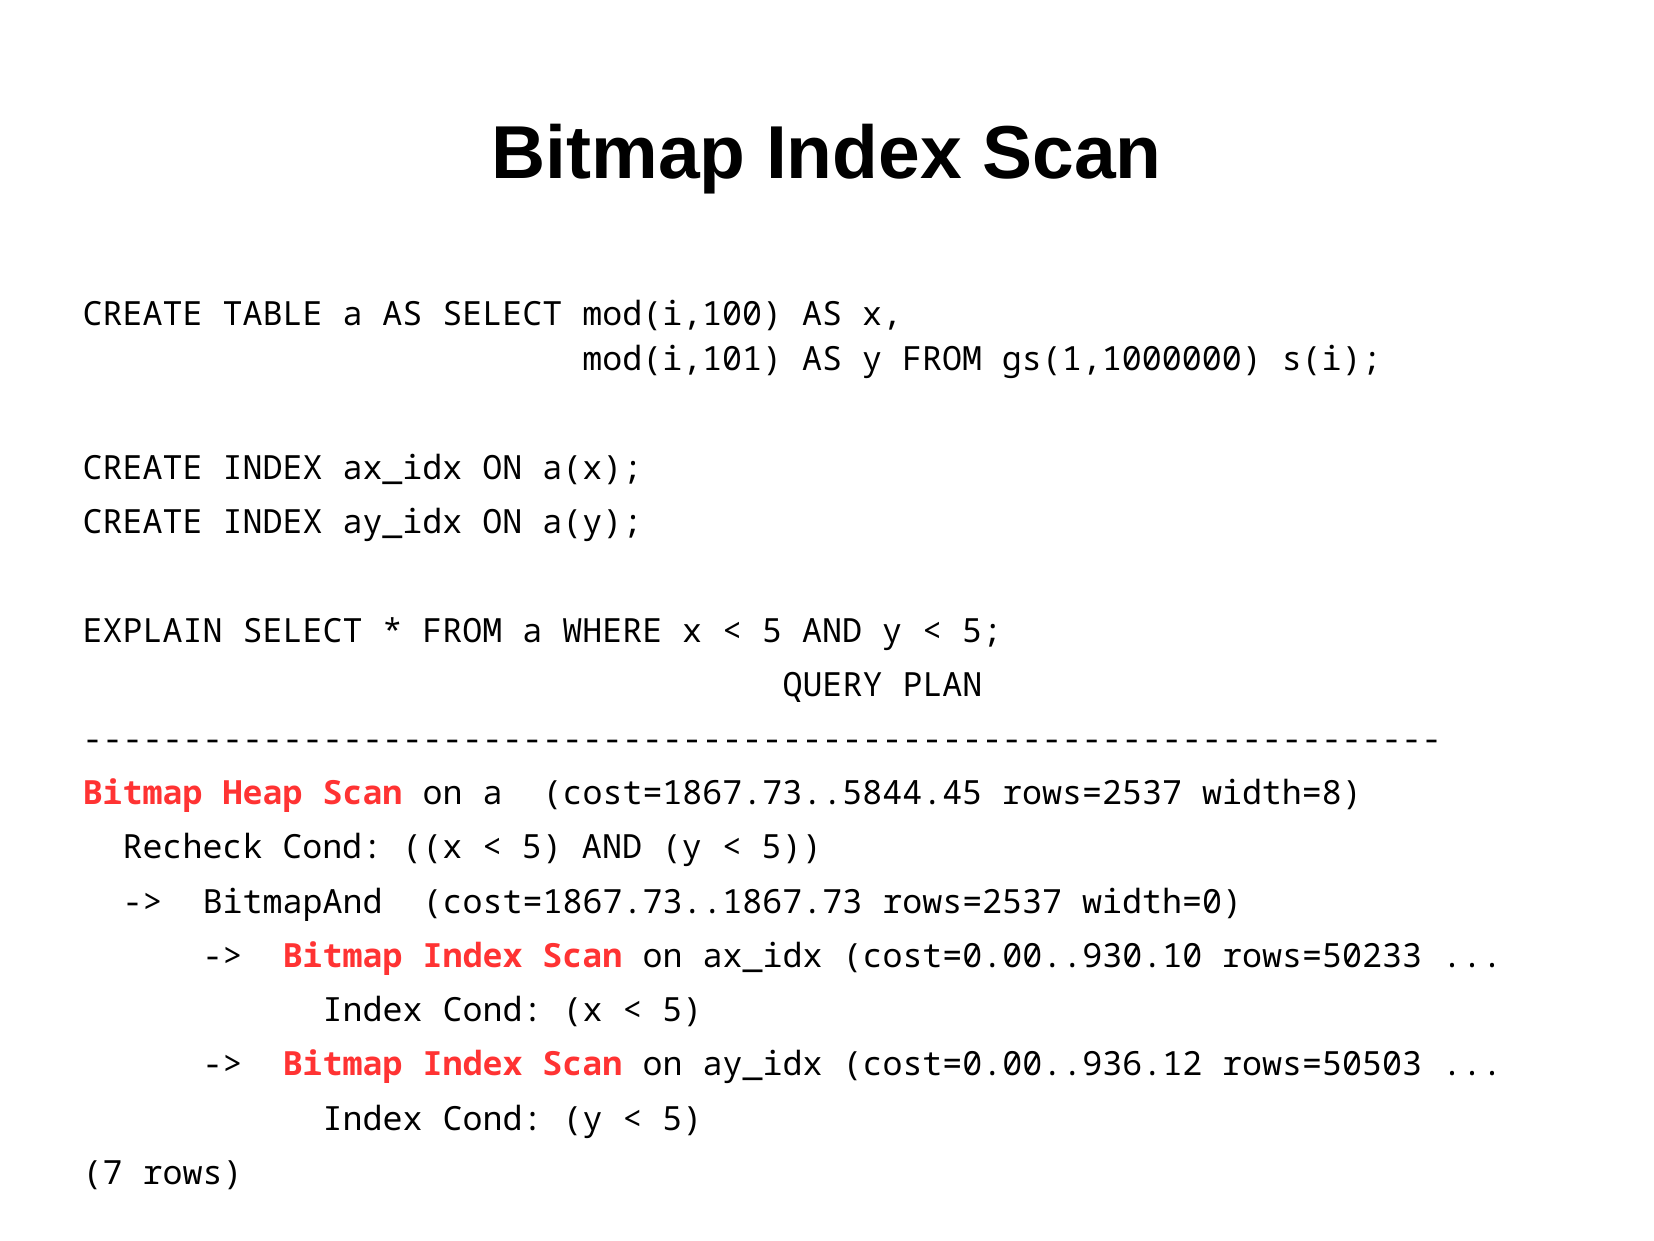

# Bitmap Index Scan
CREATE TABLE a AS SELECT mod(i,100) AS x,
 mod(i,101) AS y FROM gs(1,1000000) s(i);
CREATE INDEX ax_idx ON a(x);
CREATE INDEX ay_idx ON a(y);
EXPLAIN SELECT * FROM a WHERE x < 5 AND y < 5;
 QUERY PLAN
--------------------------------------------------------------------
Bitmap Heap Scan on a (cost=1867.73..5844.45 rows=2537 width=8)
 Recheck Cond: ((x < 5) AND (y < 5))
 -> BitmapAnd (cost=1867.73..1867.73 rows=2537 width=0)
 -> Bitmap Index Scan on ax_idx (cost=0.00..930.10 rows=50233 ...
 Index Cond: (x < 5)
 -> Bitmap Index Scan on ay_idx (cost=0.00..936.12 rows=50503 ...
 Index Cond: (y < 5)
(7 rows)